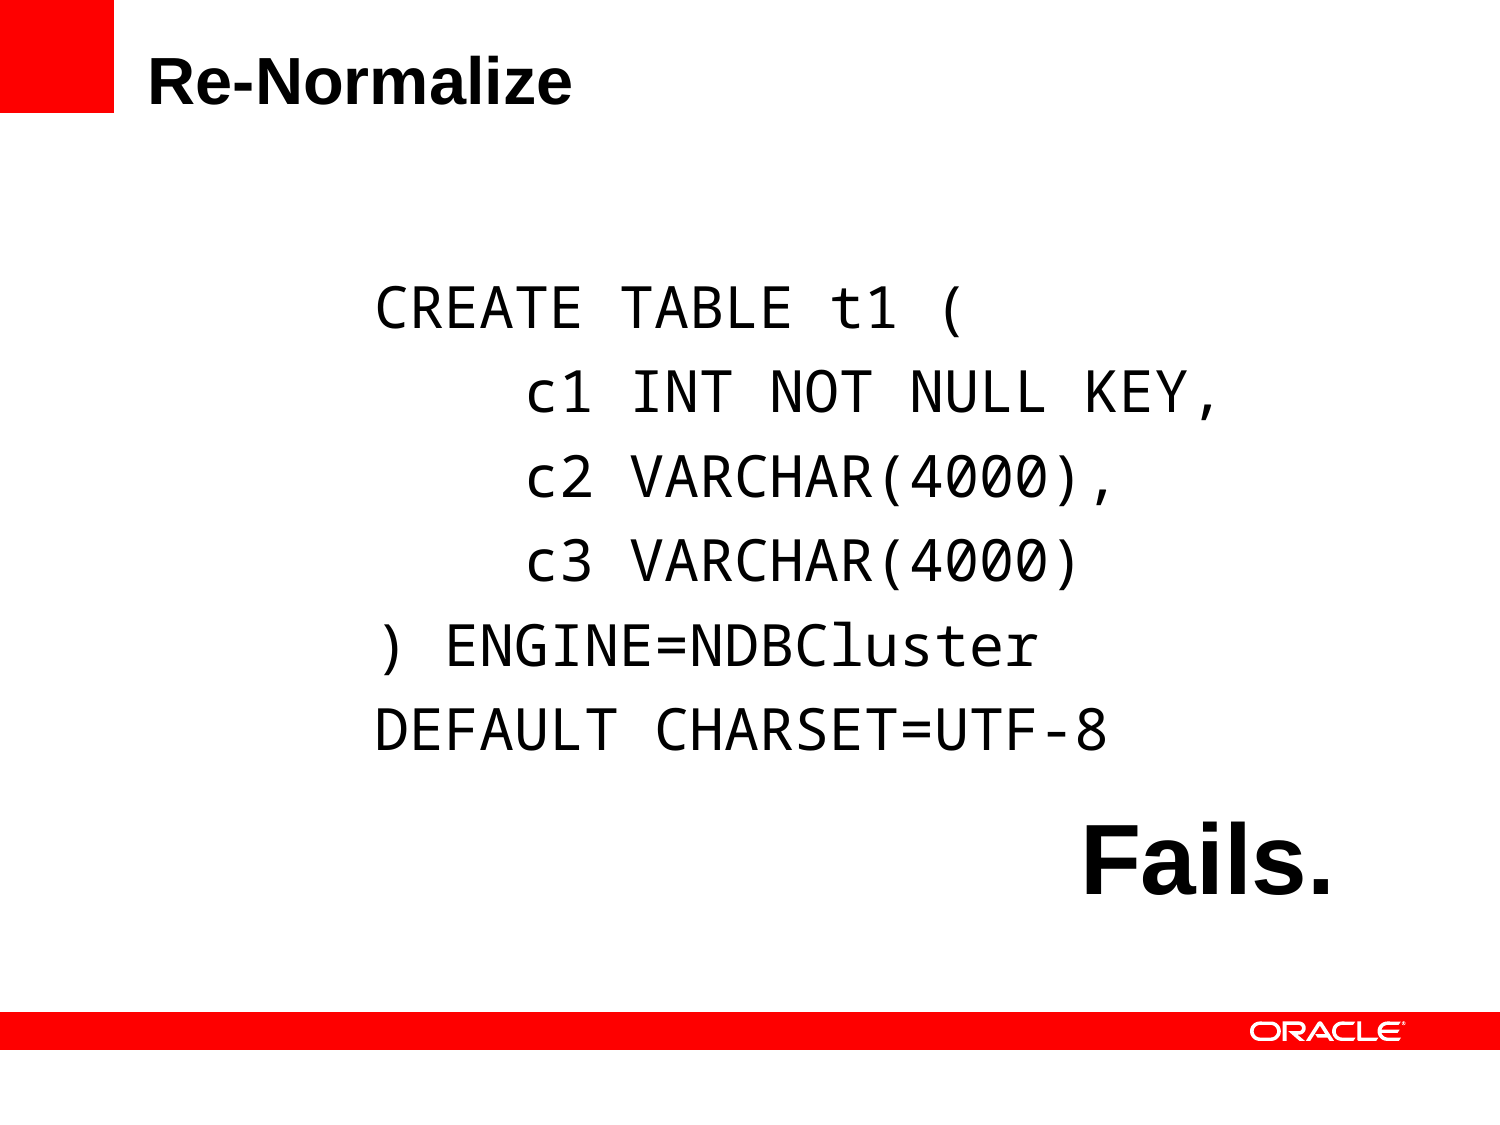

# Re-Normalize
CREATE TABLE t1 (
	c1 INT NOT NULL KEY,
	c2 VARCHAR(4000),
	c3 VARCHAR(4000)
) ENGINE=NDBCluster
DEFAULT CHARSET=UTF-8
Fails.